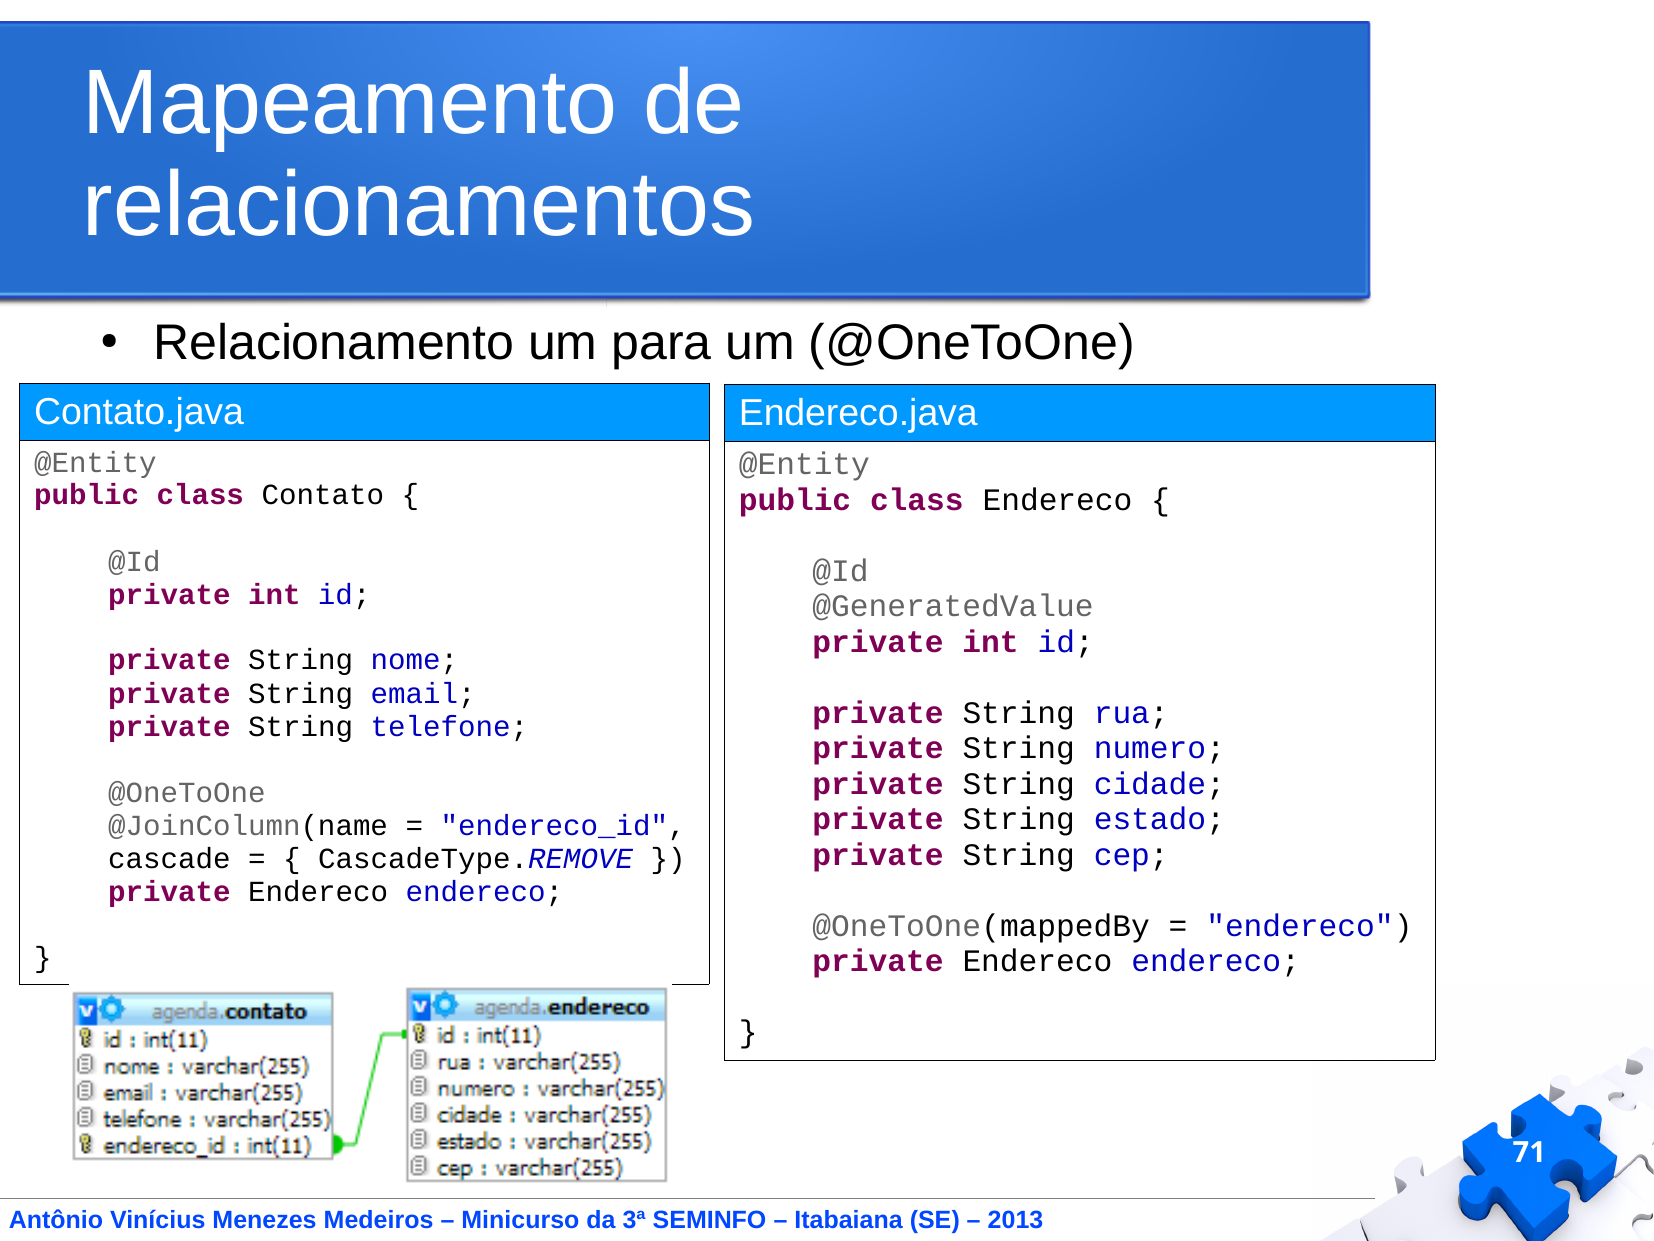

# Mapeamento de relacionamentos
Relacionamento um para um (@OneToOne)
| Contato.java |
| --- |
| @Entity public class Contato { @Id private int id; private String nome; private String email; private String telefone; @OneToOne @JoinColumn(name = "endereco\_id", cascade = { CascadeType.REMOVE }) private Endereco endereco; } |
| Endereco.java |
| --- |
| @Entity public class Endereco { @Id @GeneratedValue private int id; private String rua; private String numero; private String cidade; private String estado; private String cep; @OneToOne(mappedBy = "endereco") private Endereco endereco; } |
71